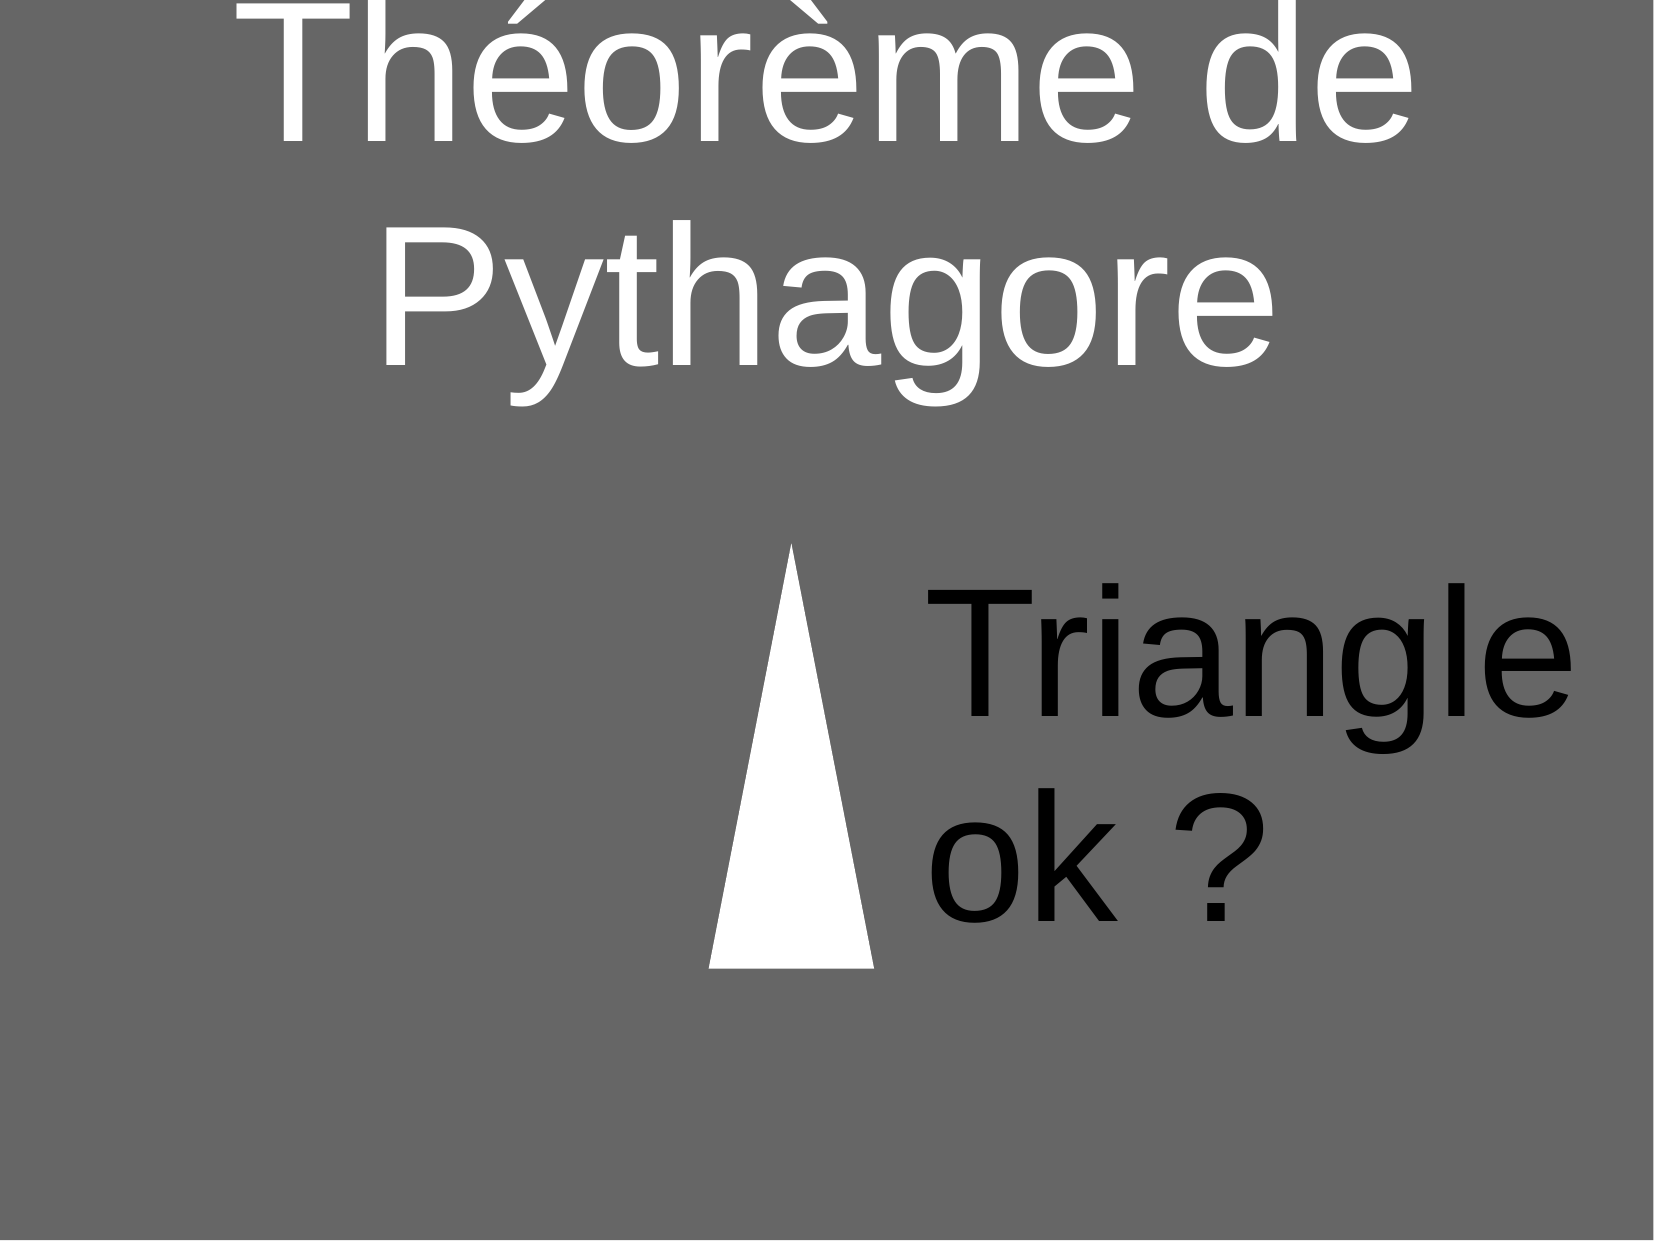

# Théorème de Pythagore
Triangle ok ?